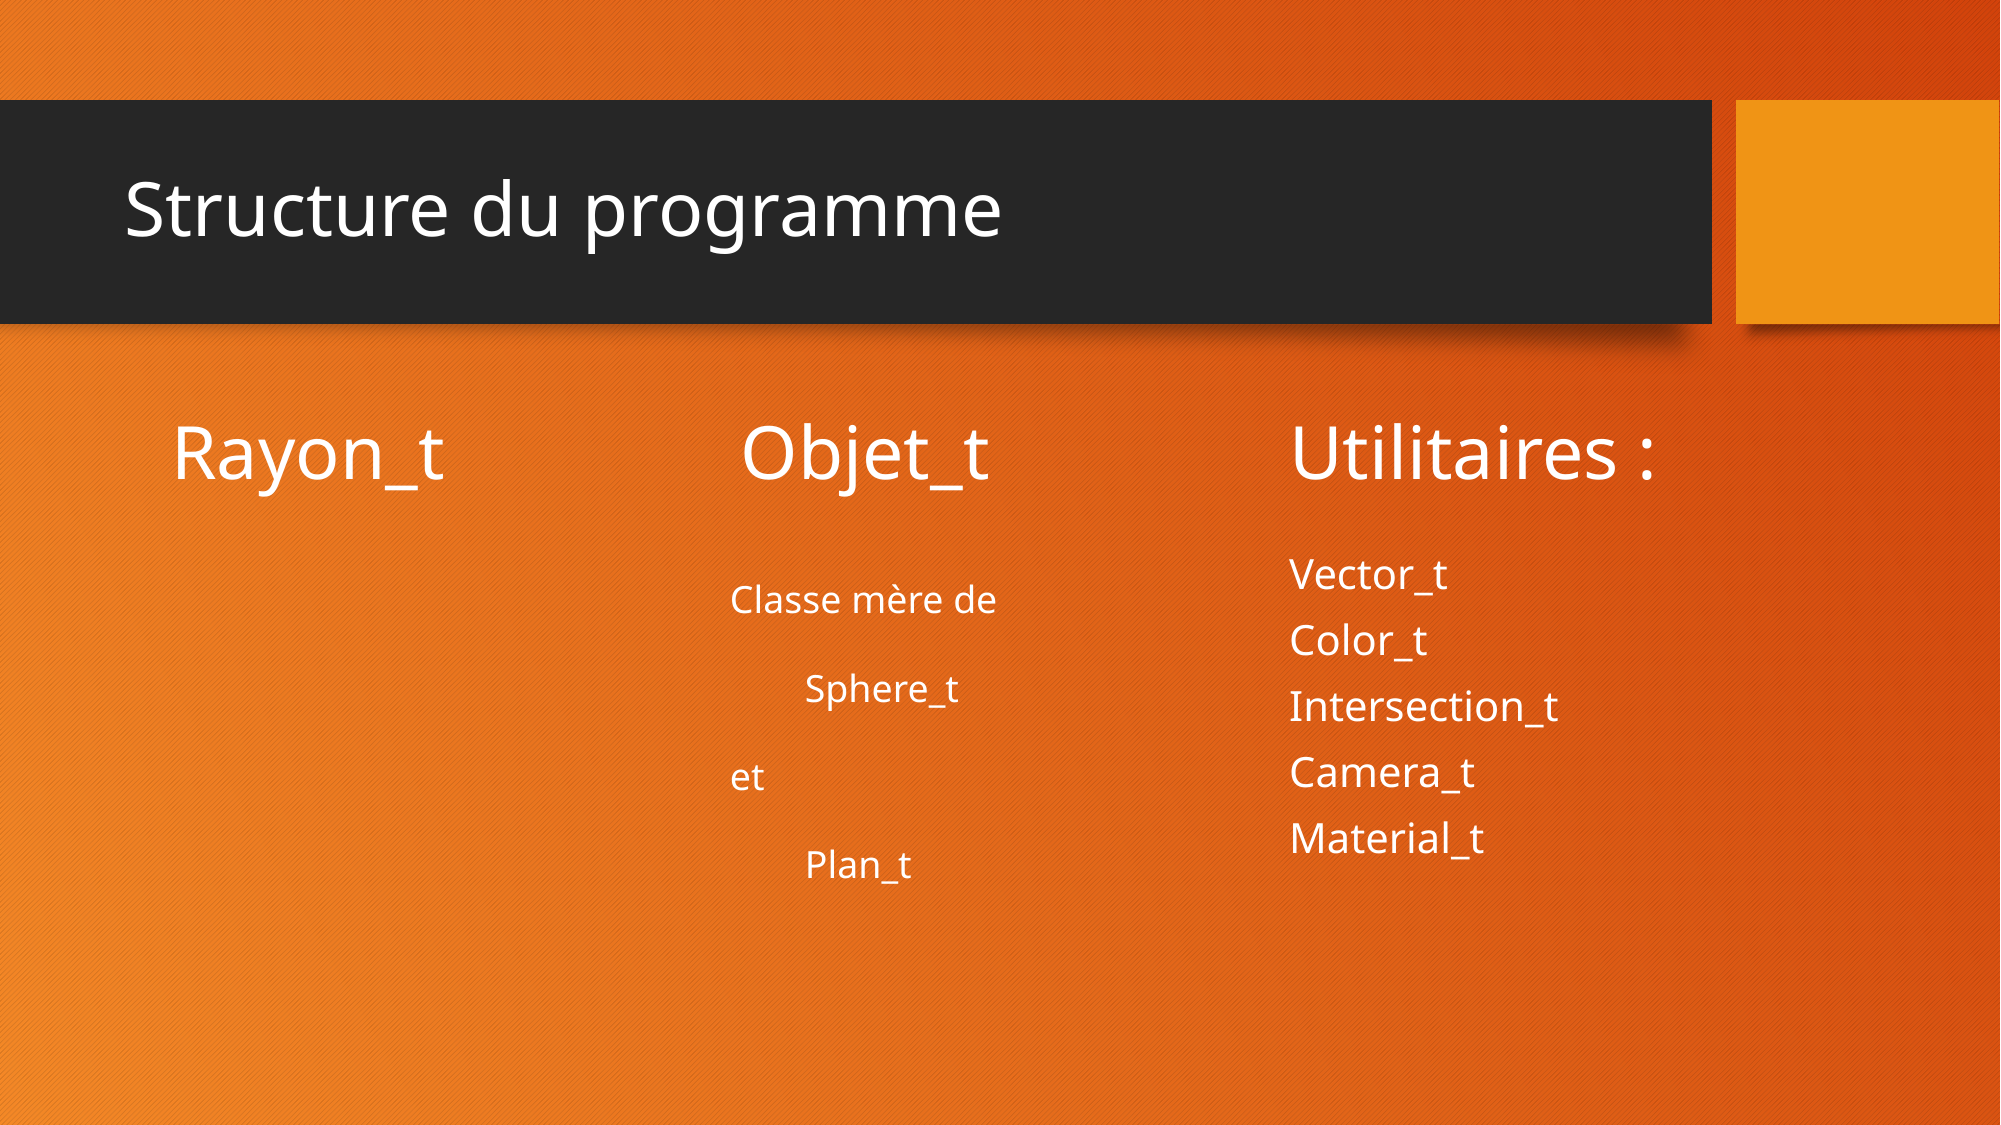

# Structure du programme
Rayon_t
Objet_t
Utilitaires :
Classe mère de
	Sphere_t
et
	Plan_t
Vector_t
Color_t
Intersection_t
Camera_t
Material_t